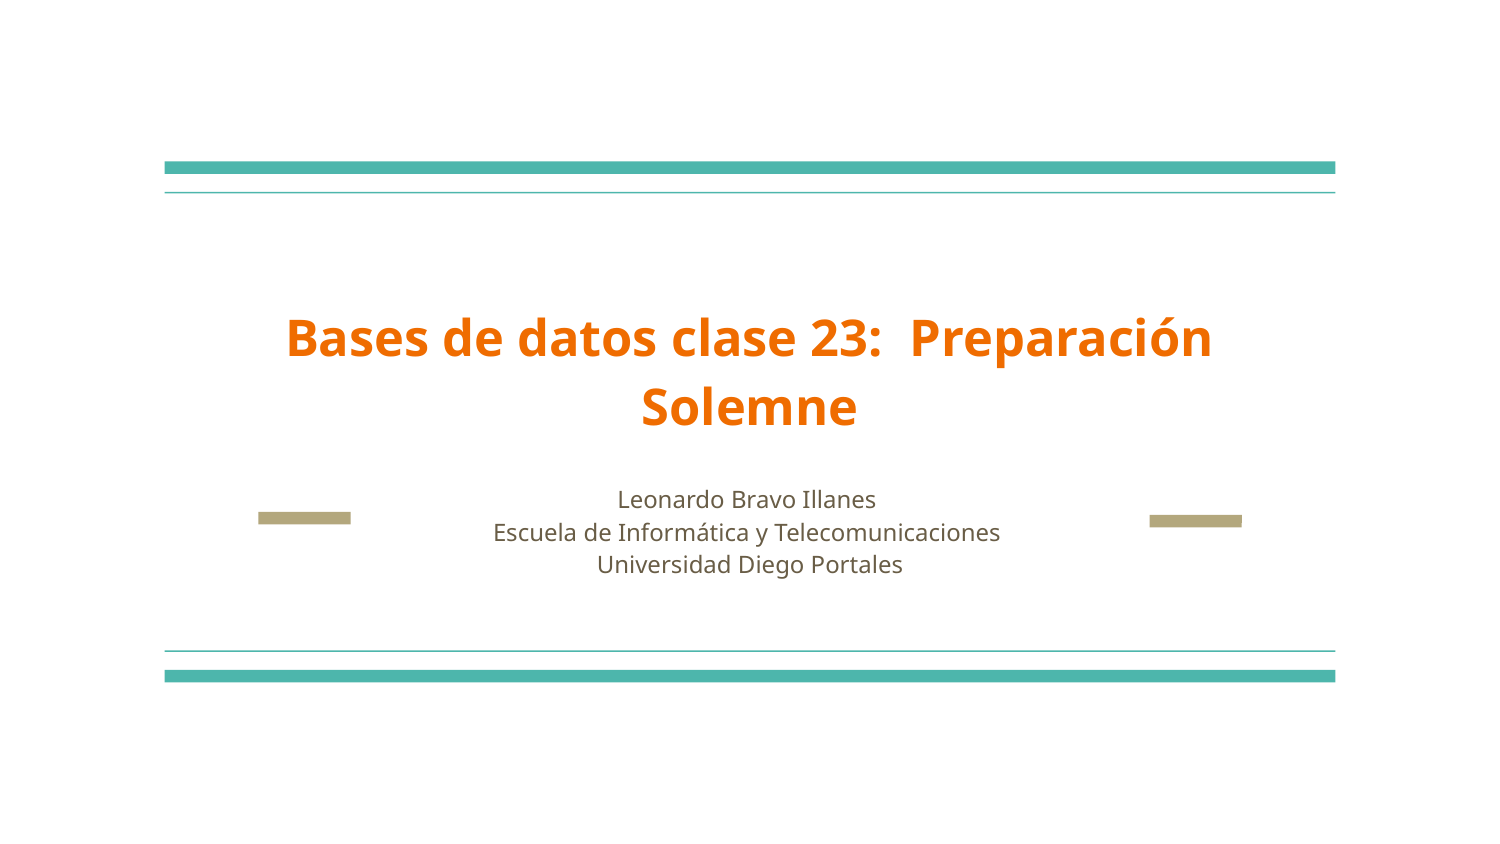

# Bases de datos clase 23: Preparación Solemne
Leonardo Bravo Illanes
Escuela de Informática y Telecomunicaciones
Universidad Diego Portales